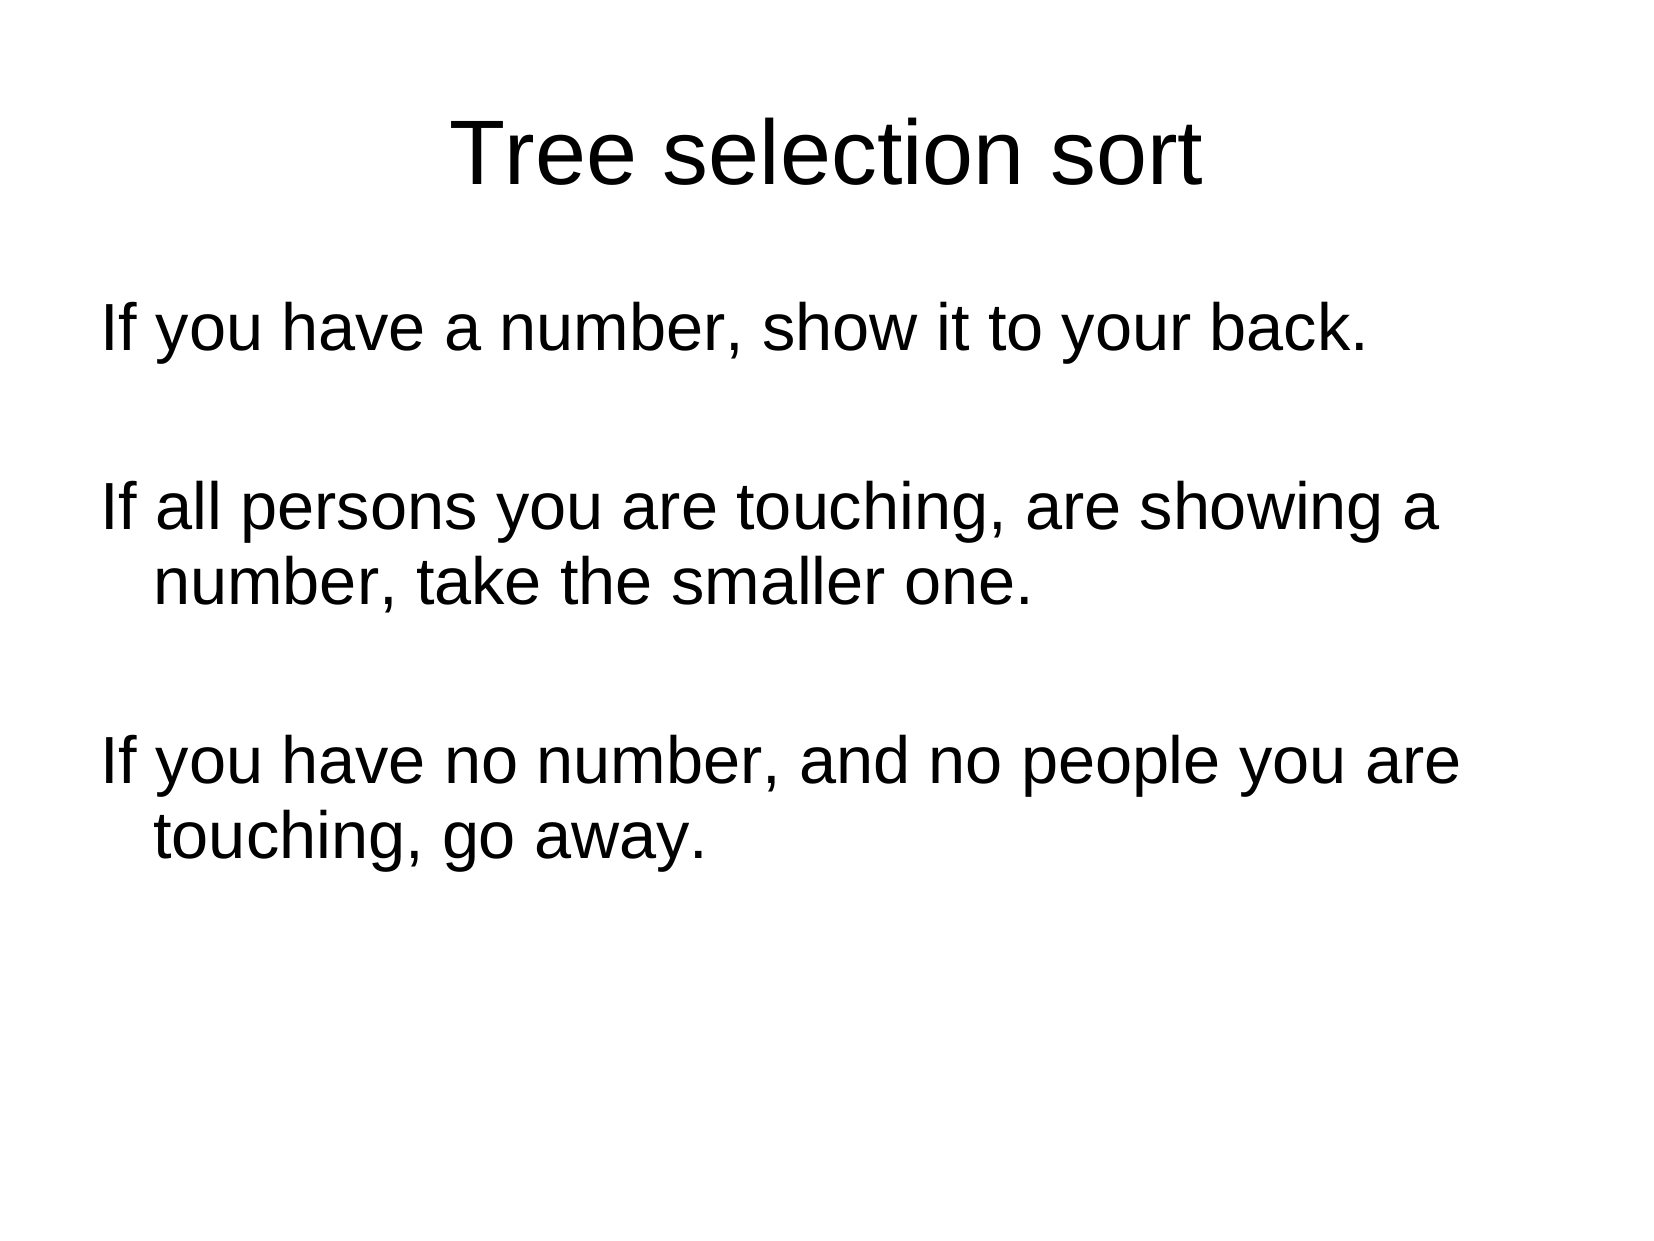

# Tree selection sort
If you have a number, show it to your back.
If all persons you are touching, are showing a number, take the smaller one.
If you have no number, and no people you are touching, go away.